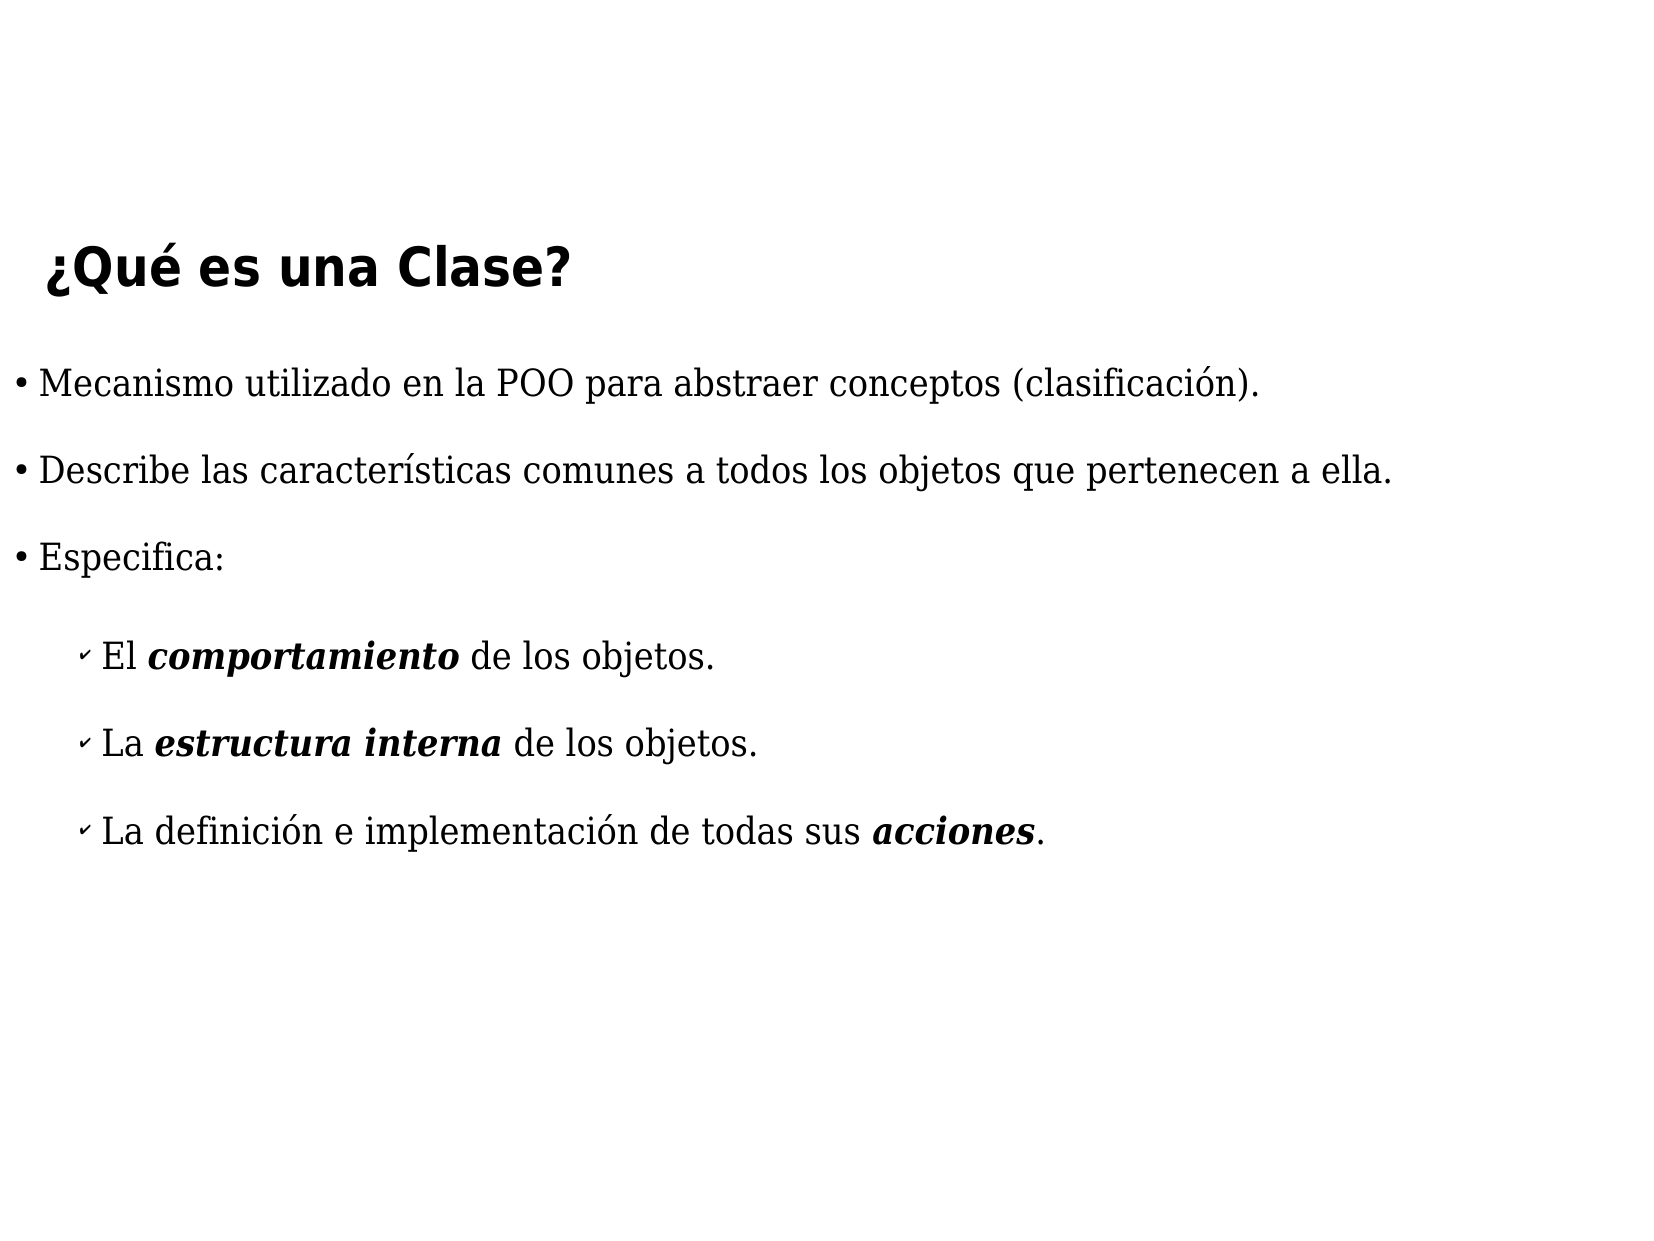

¿Qué es una Clase?
 Mecanismo utilizado en la POO para abstraer conceptos (clasificación).
 Describe las características comunes a todos los objetos que pertenecen a ella.
 Especifica:
 El comportamiento de los objetos.
 La estructura interna de los objetos.
 La definición e implementación de todas sus acciones.